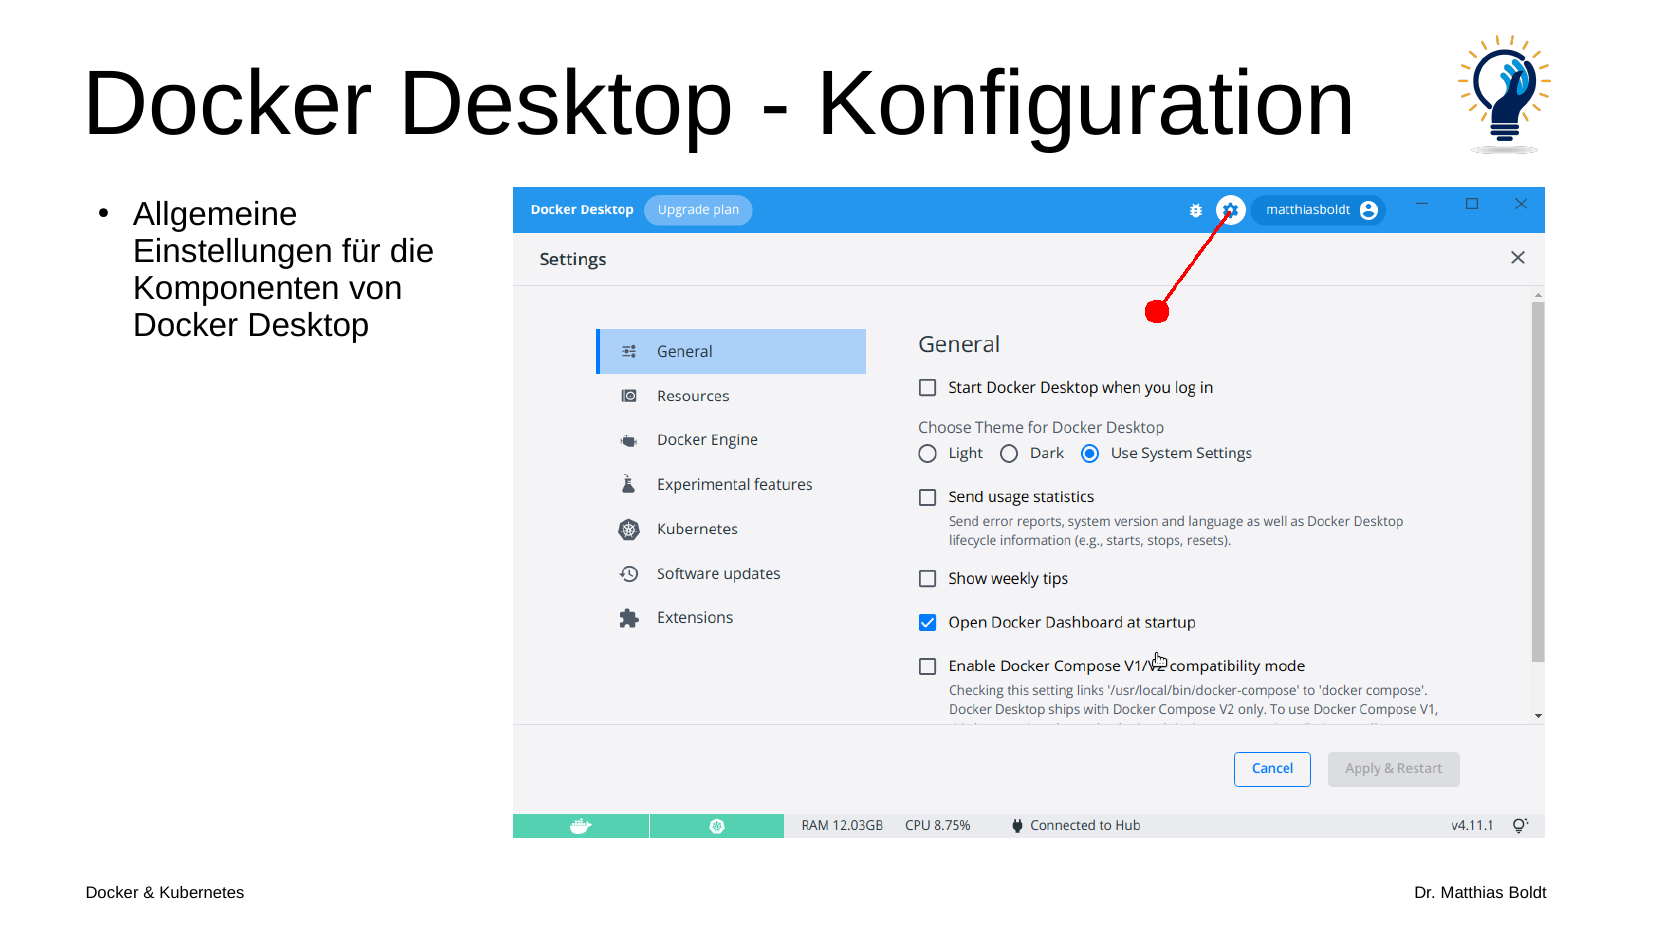

# Docker Desktop - Konfiguration
Allgemeine Einstellungen für die Komponenten von Docker Desktop
Docker & Kubernetes																Dr. Matthias Boldt